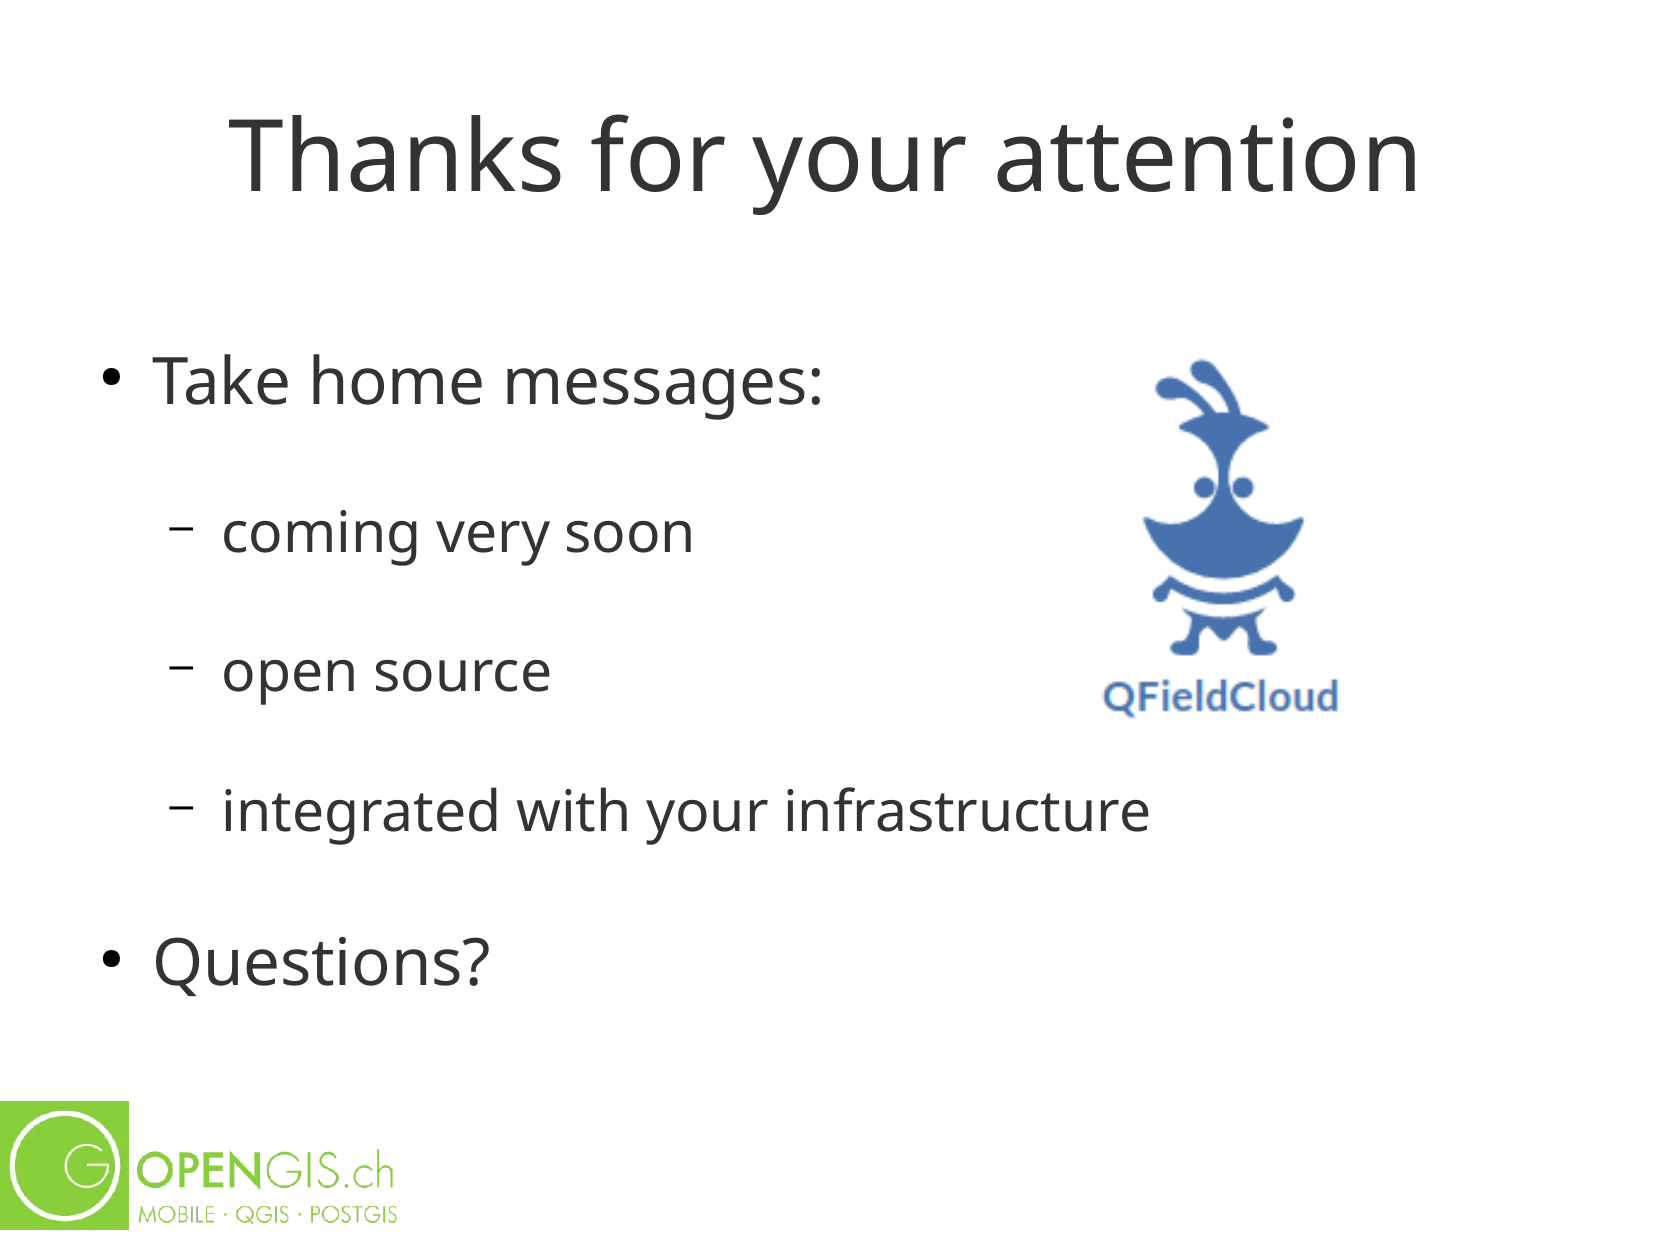

# Thanks for your attention
Take home messages:
coming very soon
open source
integrated with your infrastructure
Questions?